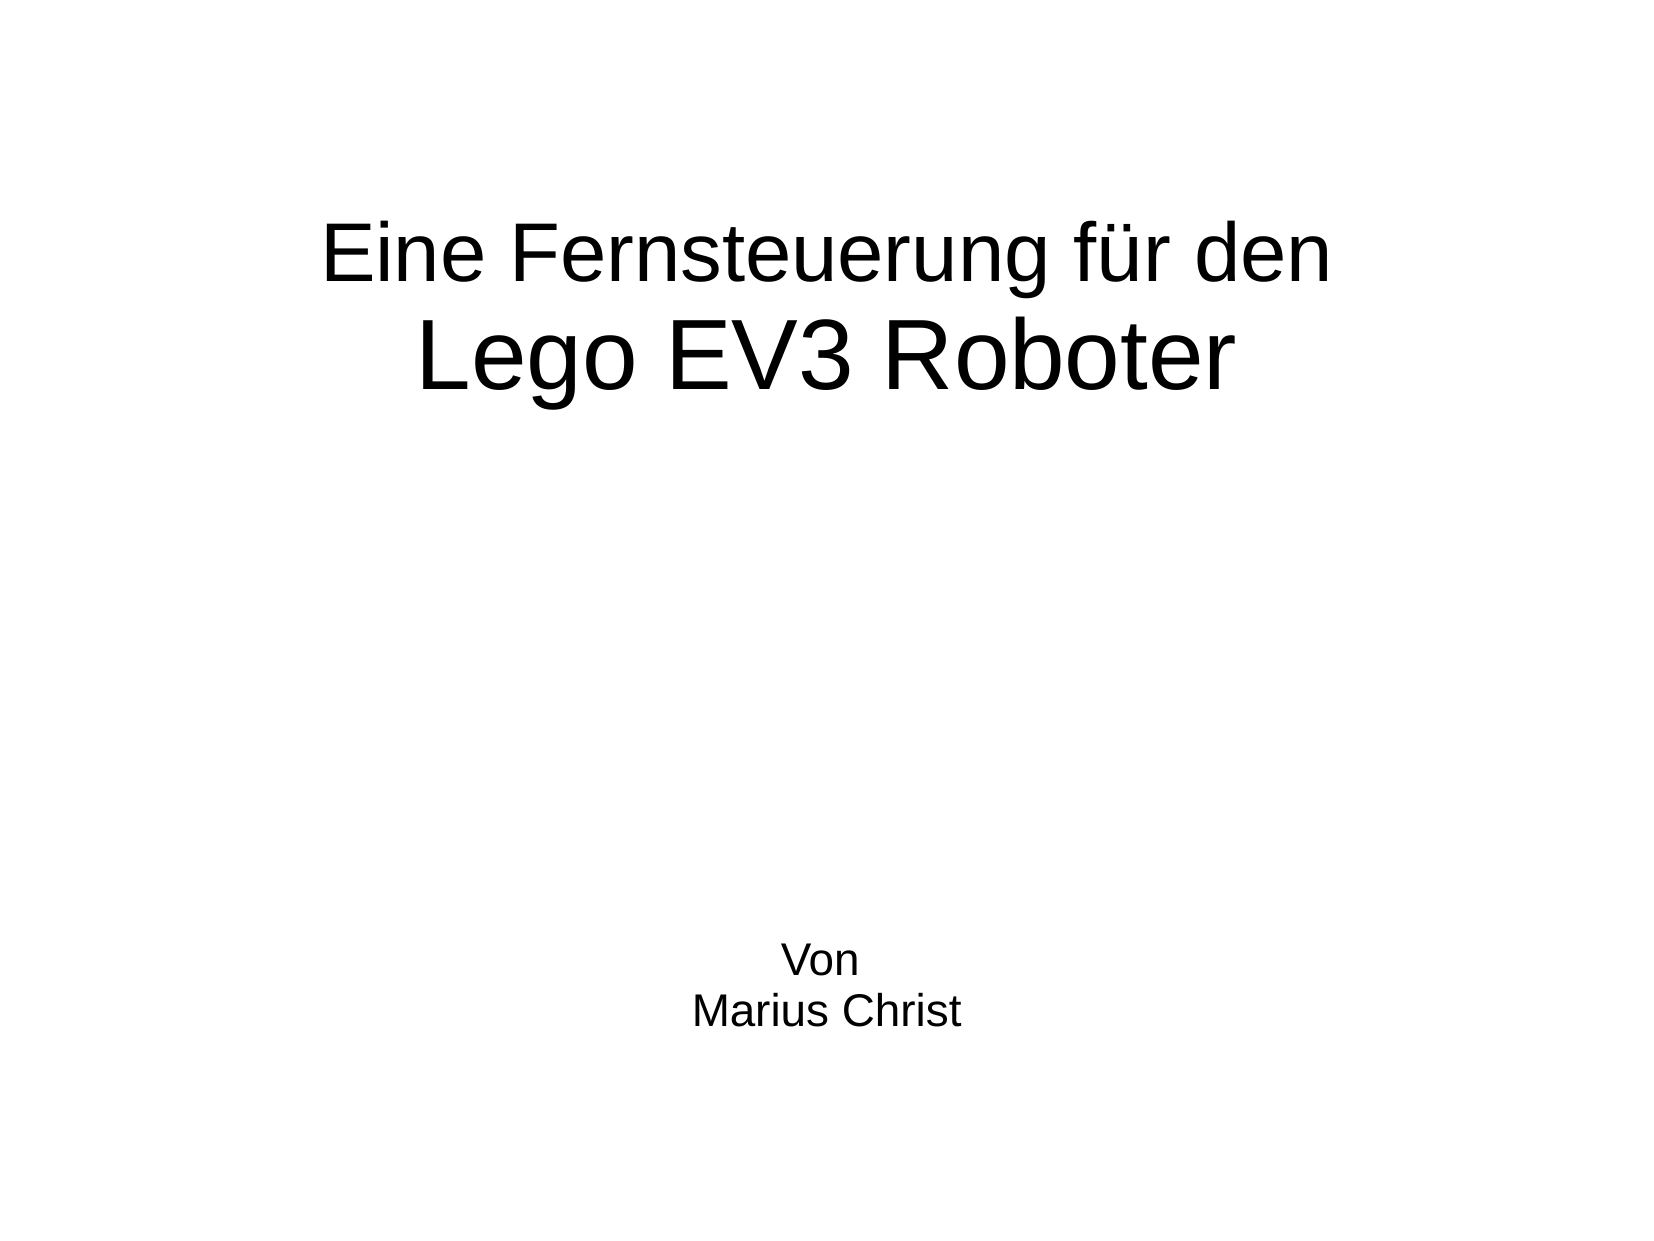

# Eine Fernsteuerung für den Lego EV3 Roboter
Von
Marius Christ